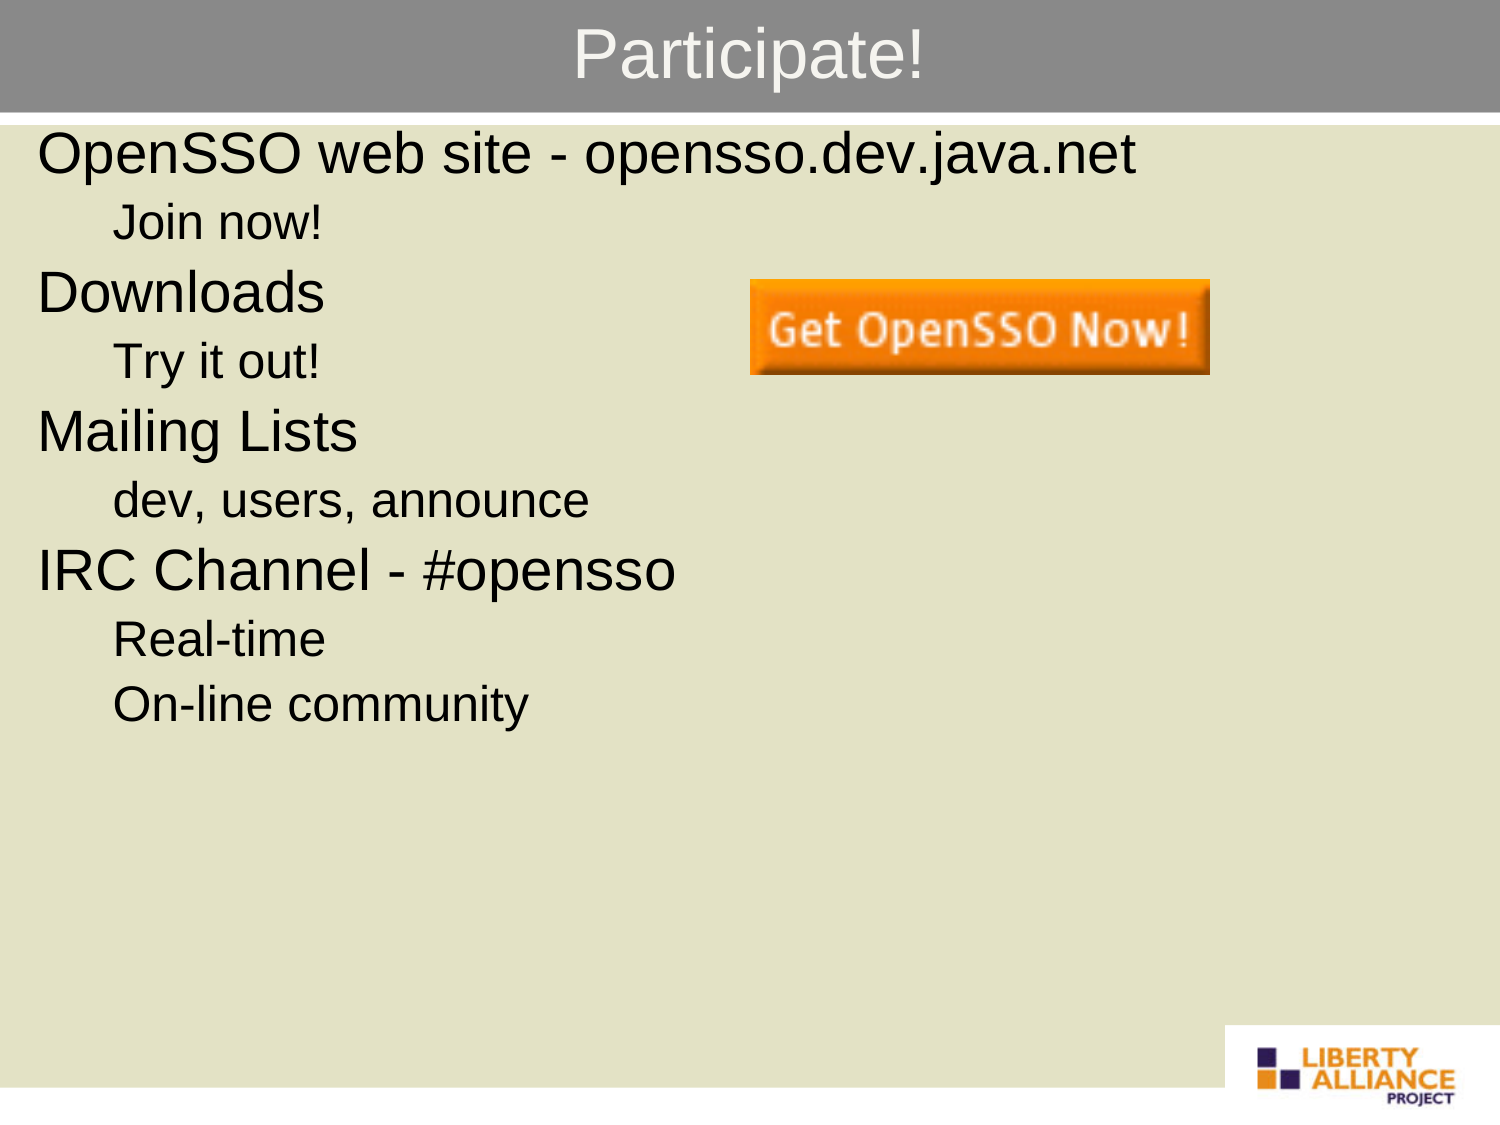

# Participate!
OpenSSO web site - opensso.dev.java.net
Join now!
Downloads
Try it out!
Mailing Lists
dev, users, announce
IRC Channel - #opensso
Real-time
On-line community